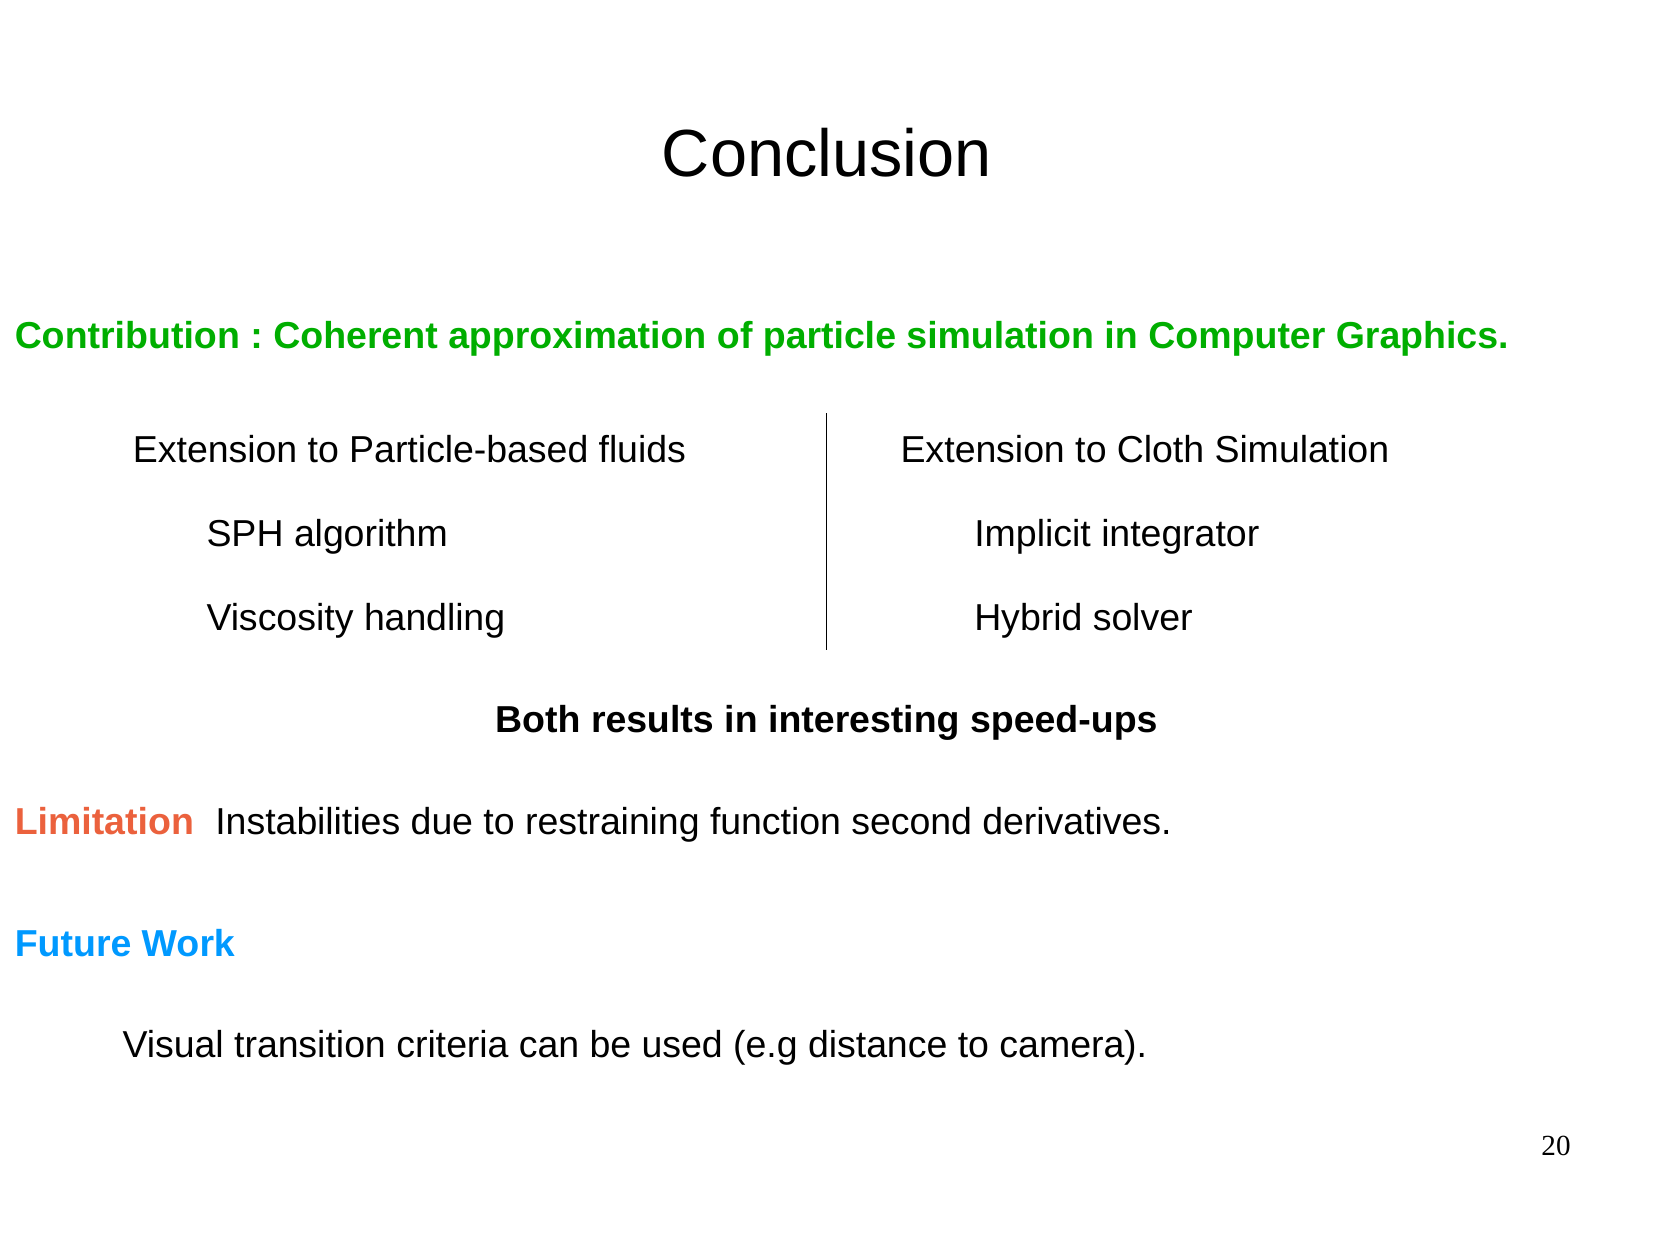

# Conclusion
Contribution : Coherent approximation of particle simulation in Computer Graphics.
Extension to Particle-based fluids
	SPH algorithm
	Viscosity handling
Extension to Cloth Simulation
	Implicit integrator
	Hybrid solver
Both results in interesting speed-ups
Limitation  Instabilities due to restraining function second derivatives.
Future Work
Visual transition criteria can be used (e.g distance to camera).
20